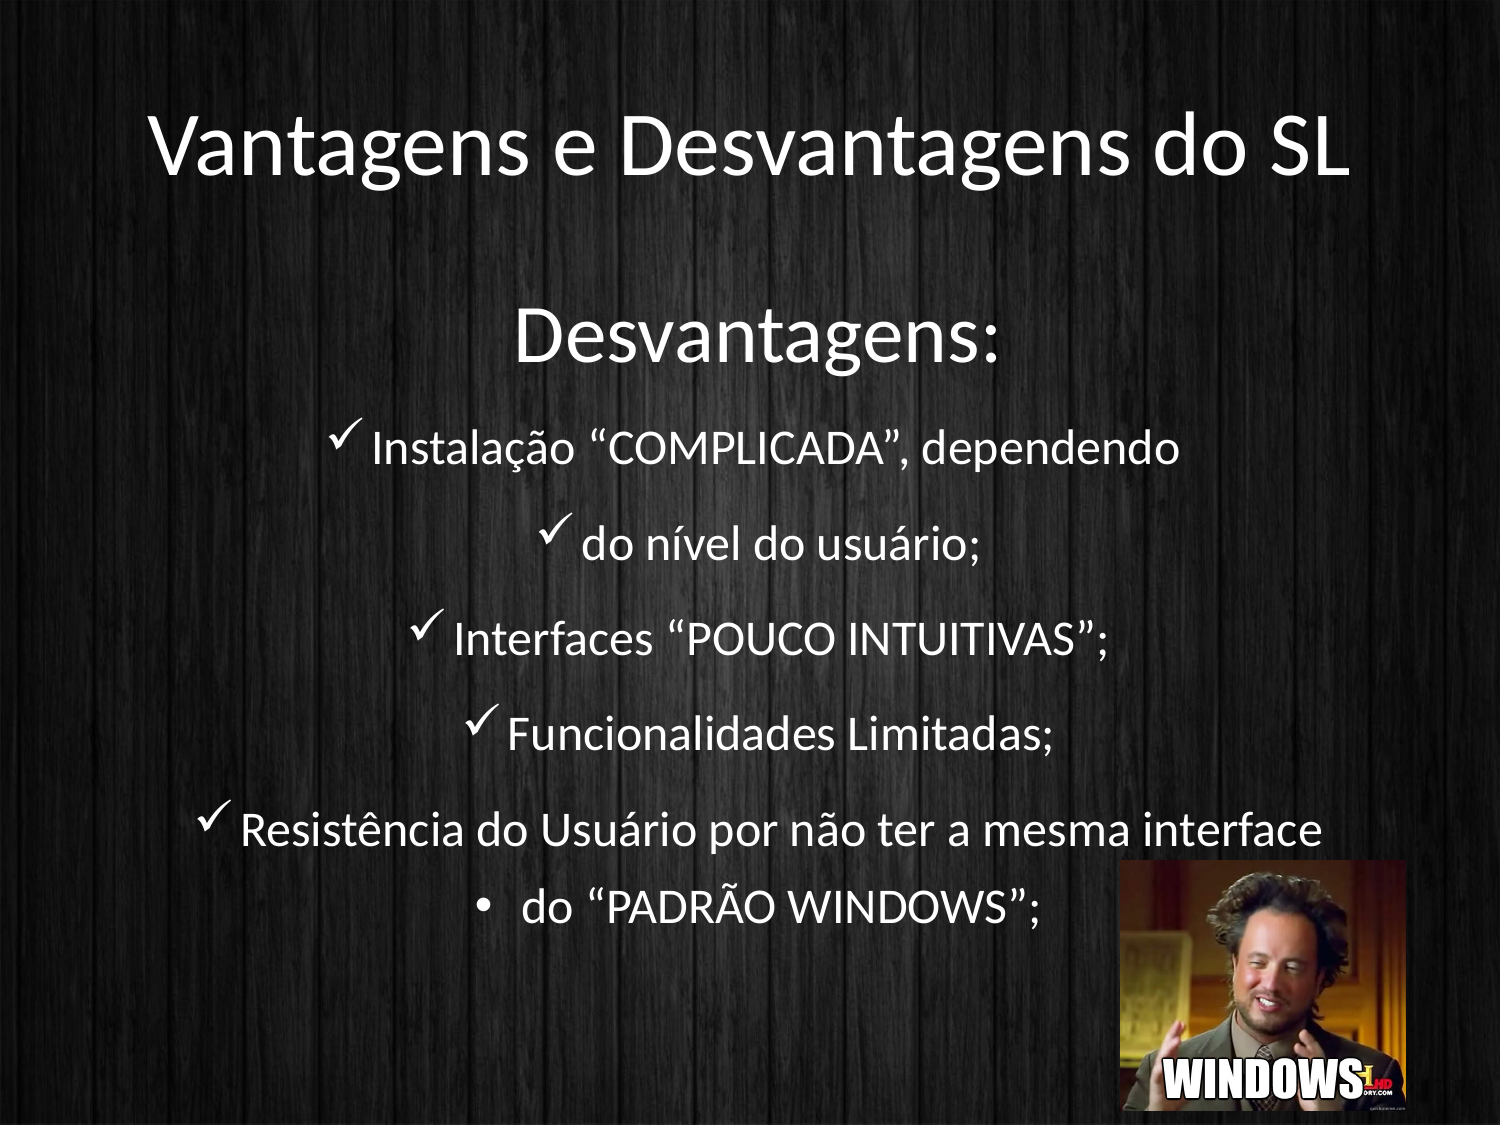

Vantagens e Desvantagens do SL
Desvantagens:
Instalação “COMPLICADA”, dependendo
do nível do usuário;
Interfaces “POUCO INTUITIVAS”;
Funcionalidades Limitadas;
Resistência do Usuário por não ter a mesma interface
do “PADRÃO WINDOWS”;